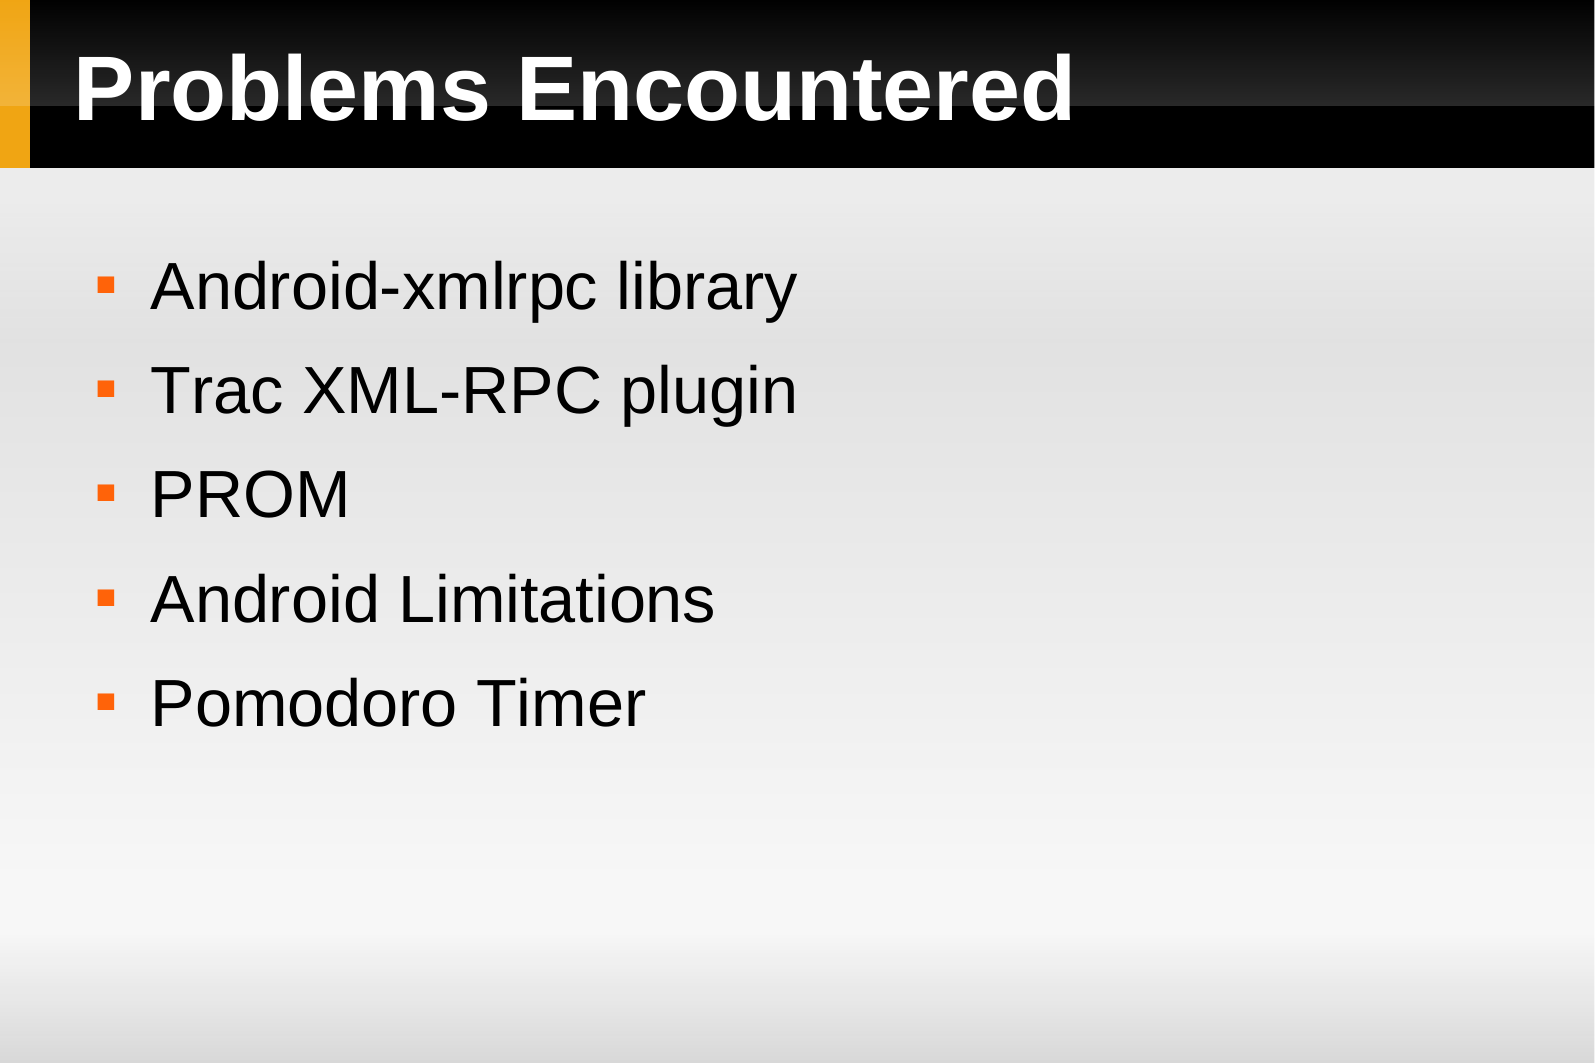

# Problems Encountered
Android-xmlrpc library
Trac XML-RPC plugin
PROM
Android Limitations
Pomodoro Timer